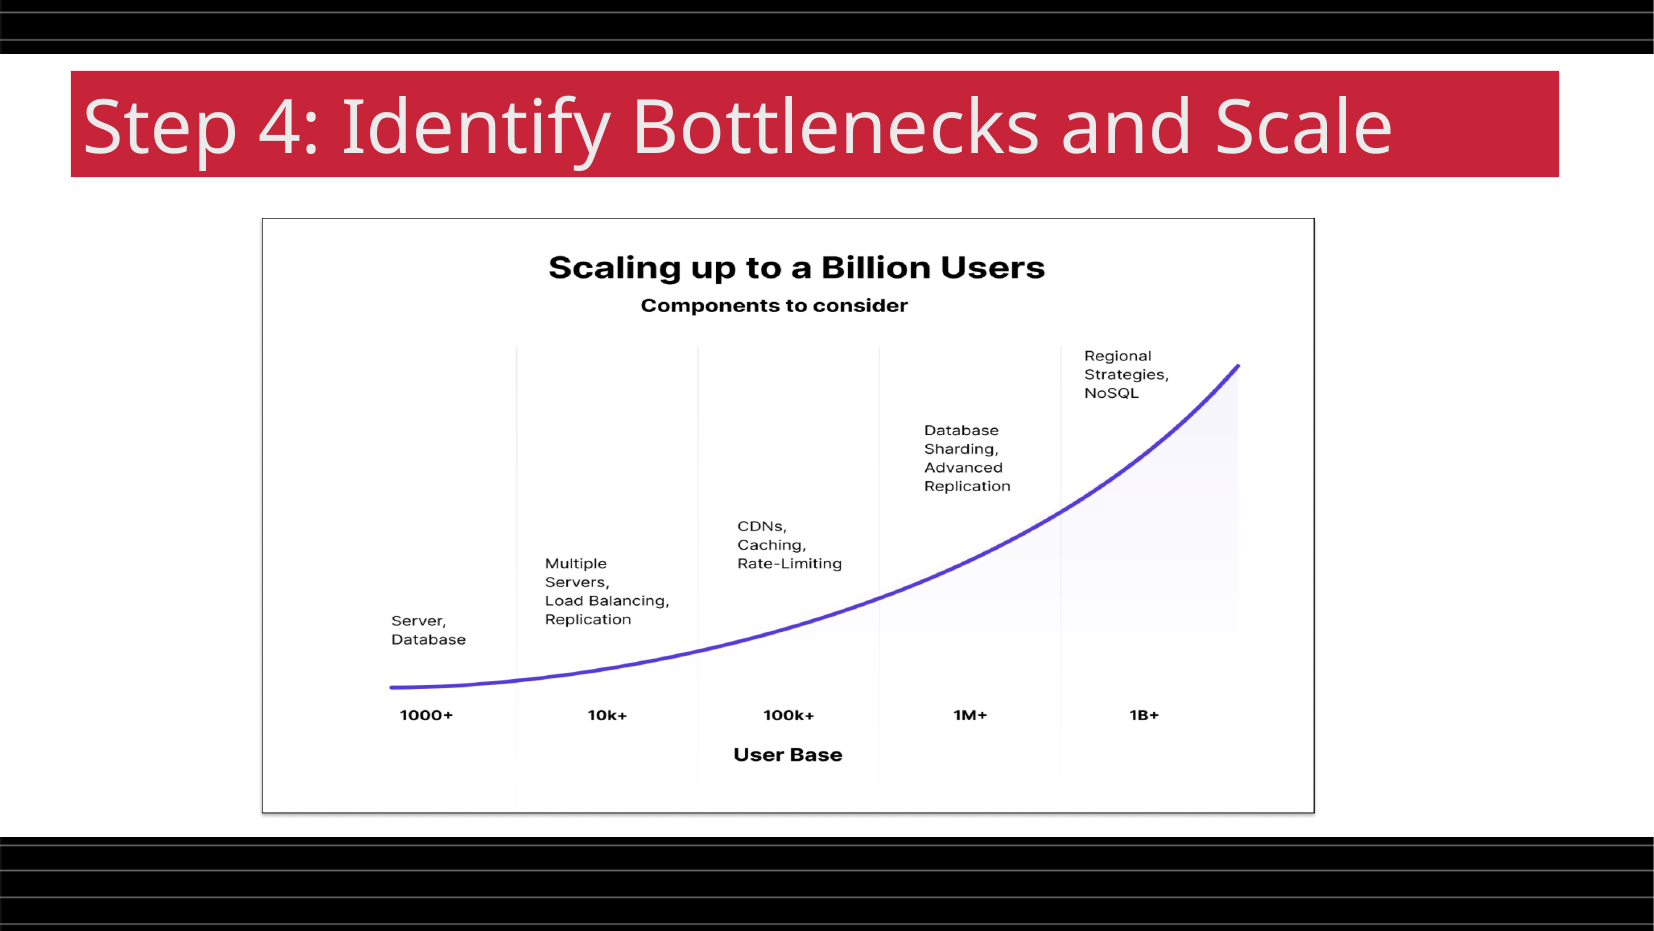

# Step 4: Identify Bottlenecks and Scale